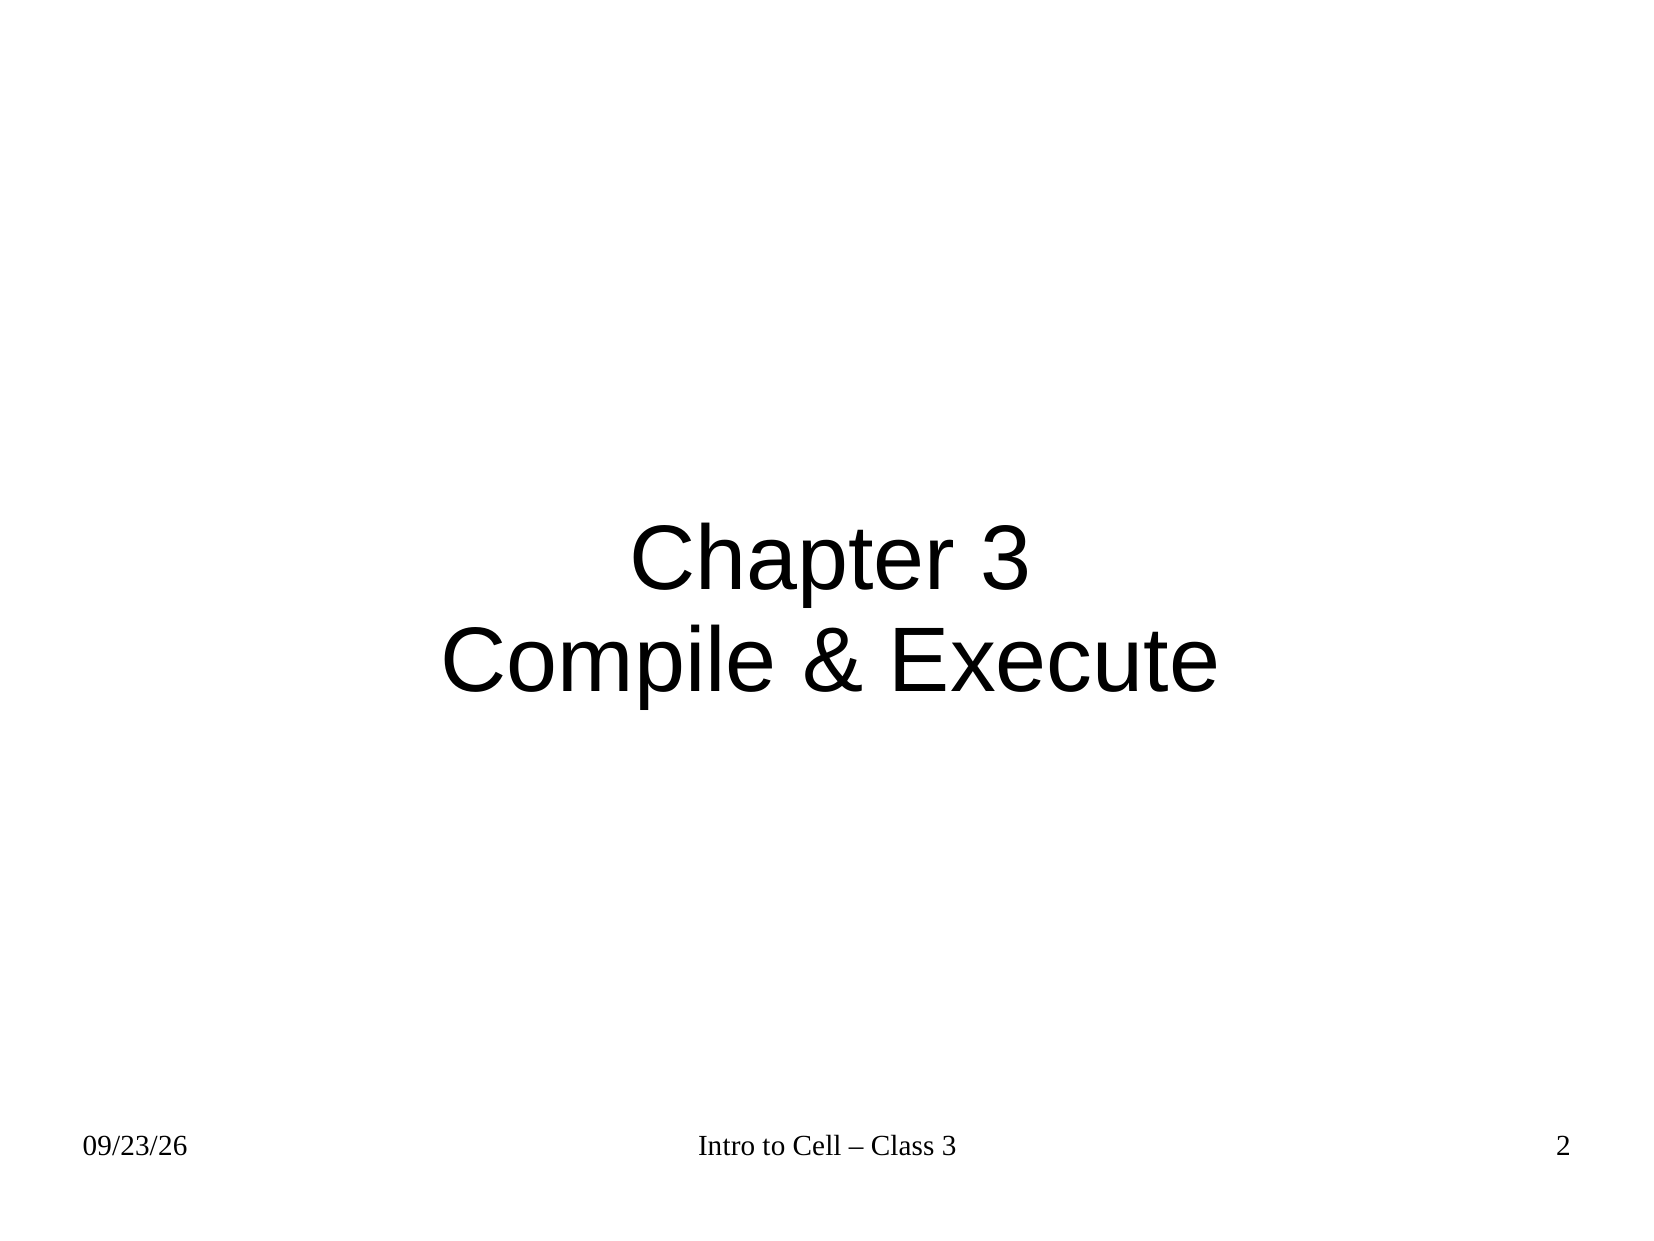

# Chapter 3 Compile & Execute
Cell Programming Workshop
2